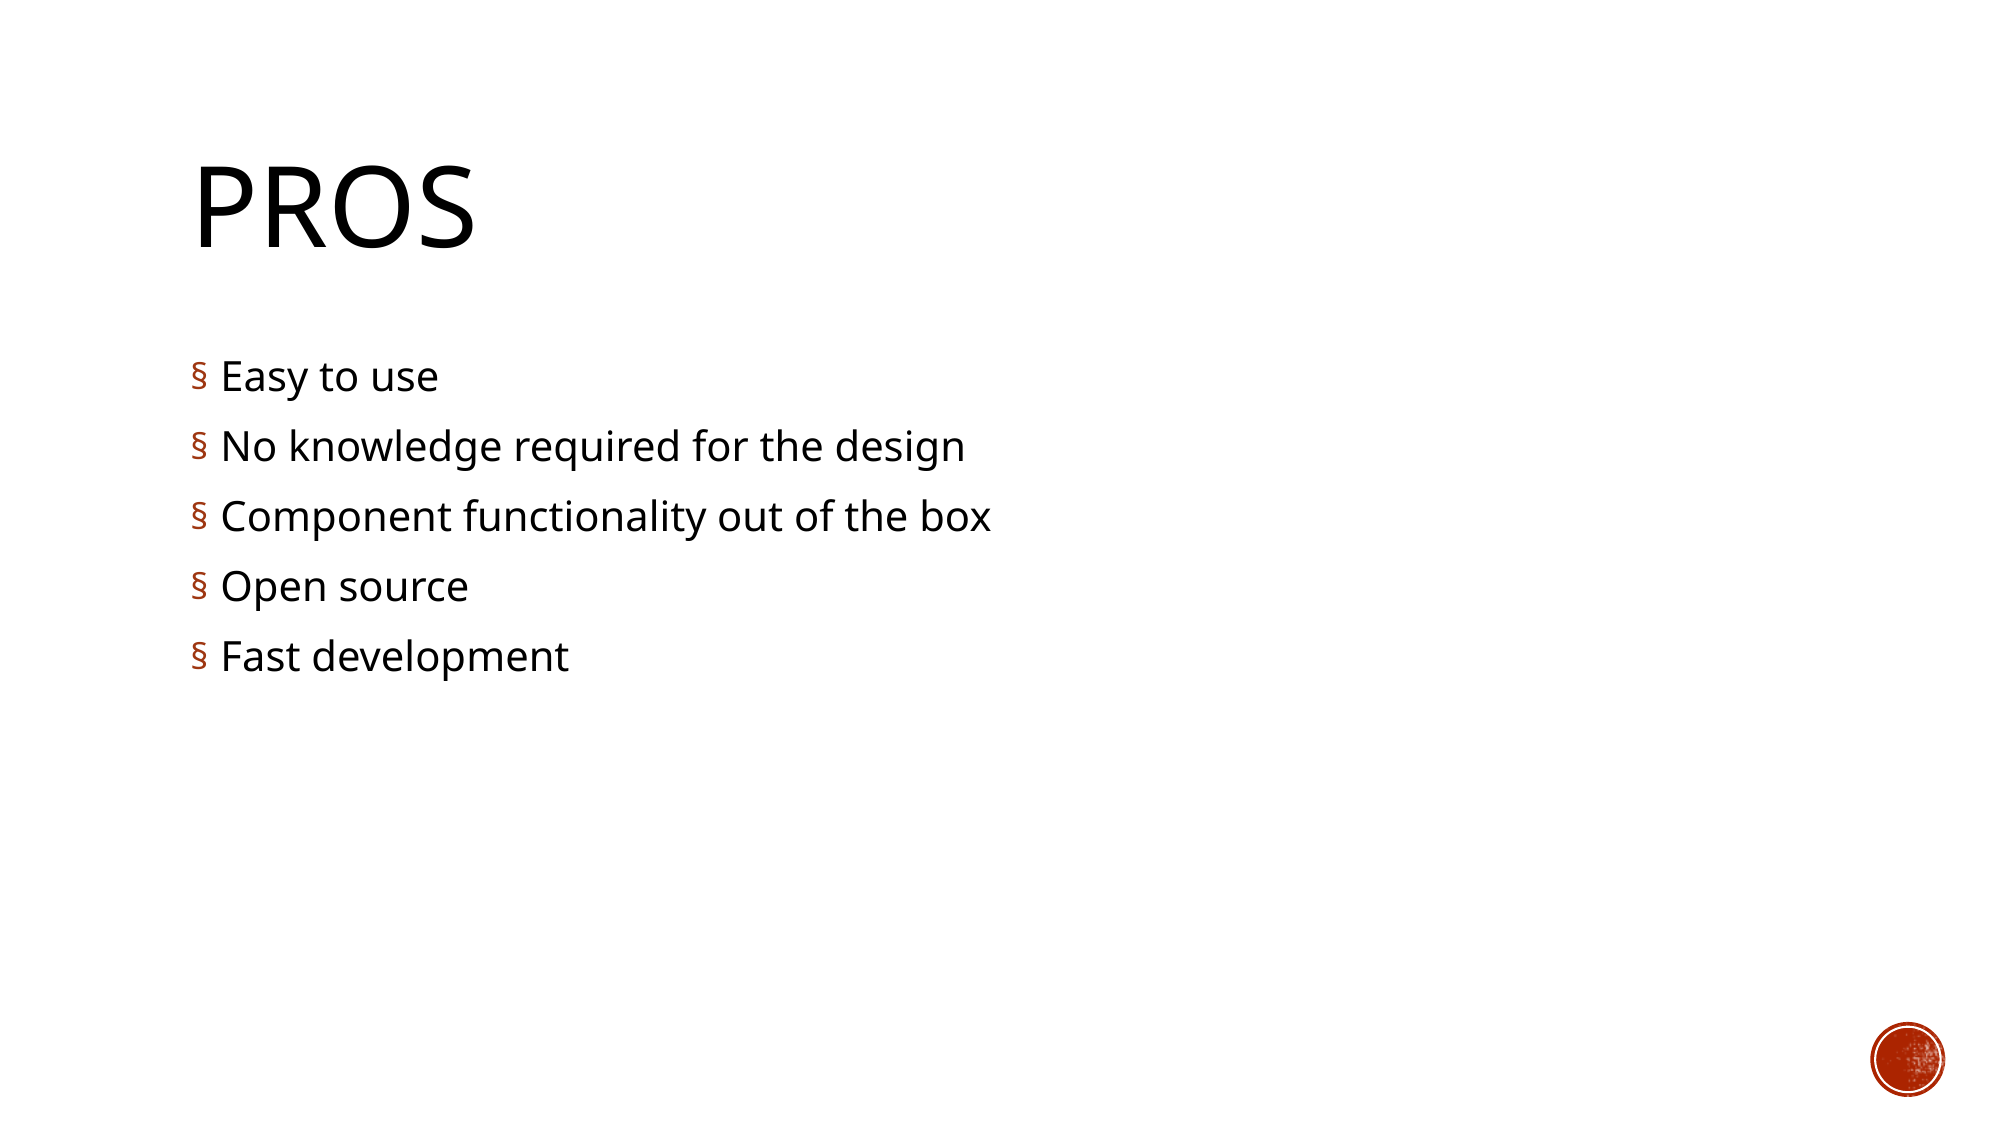

# Pros
Easy to use
No knowledge required for the design
Component functionality out of the box
Open source
Fast development